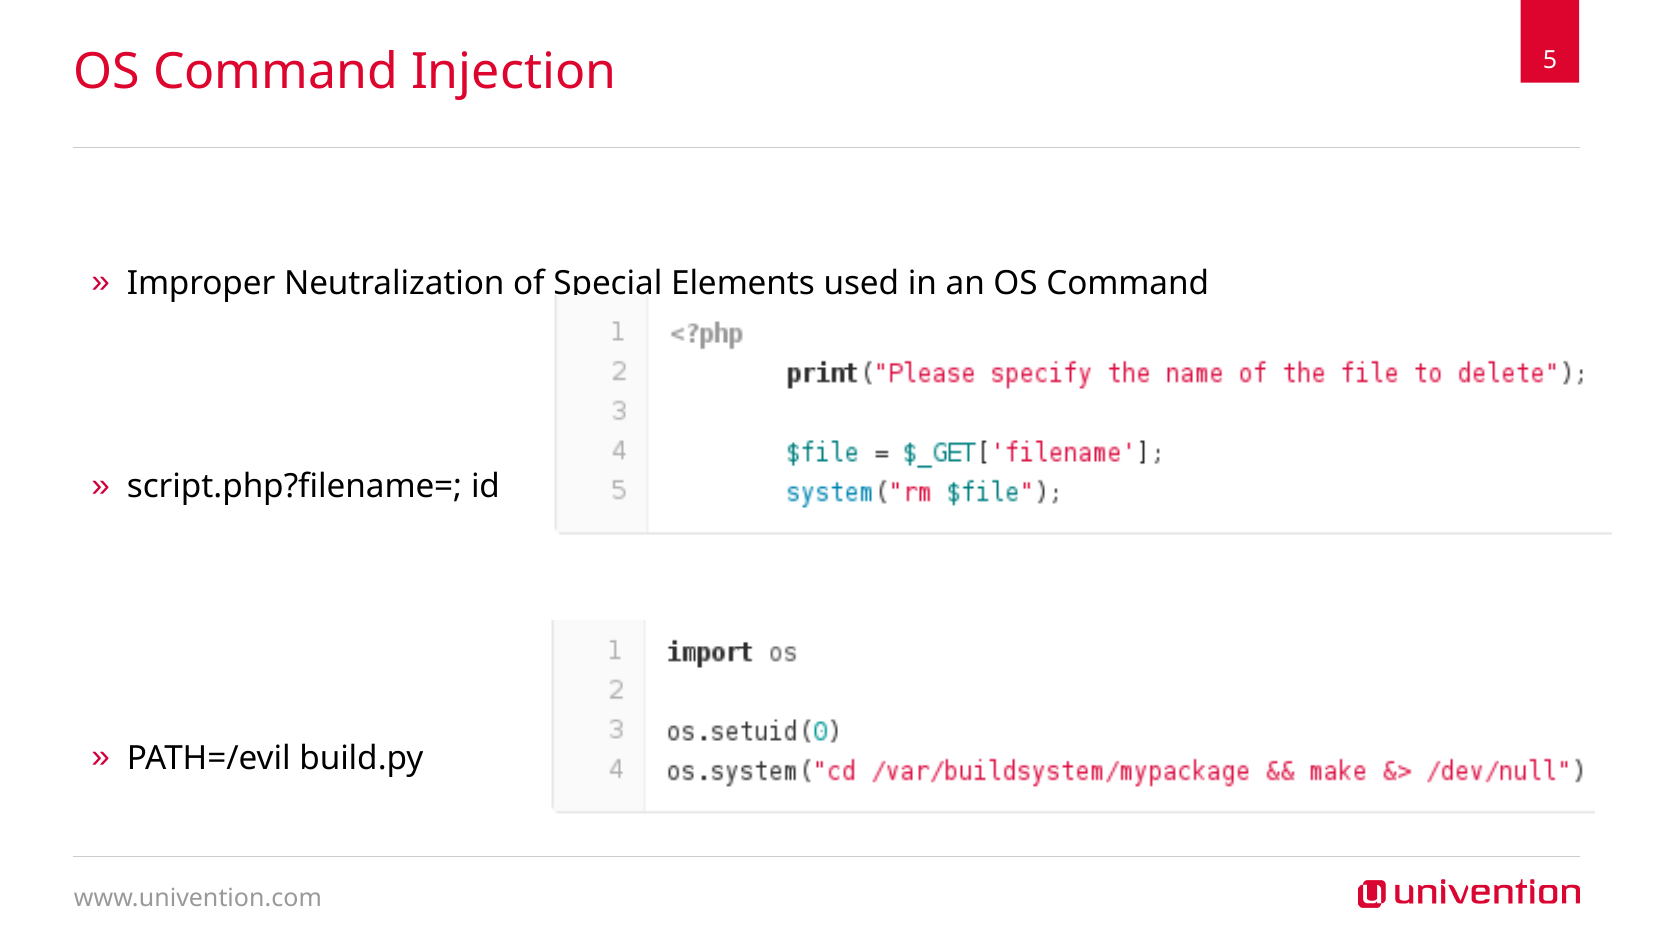

# OS Command Injection
Improper Neutralization of Special Elements used in an OS Command
script.php?filename=; id
PATH=/evil build.py